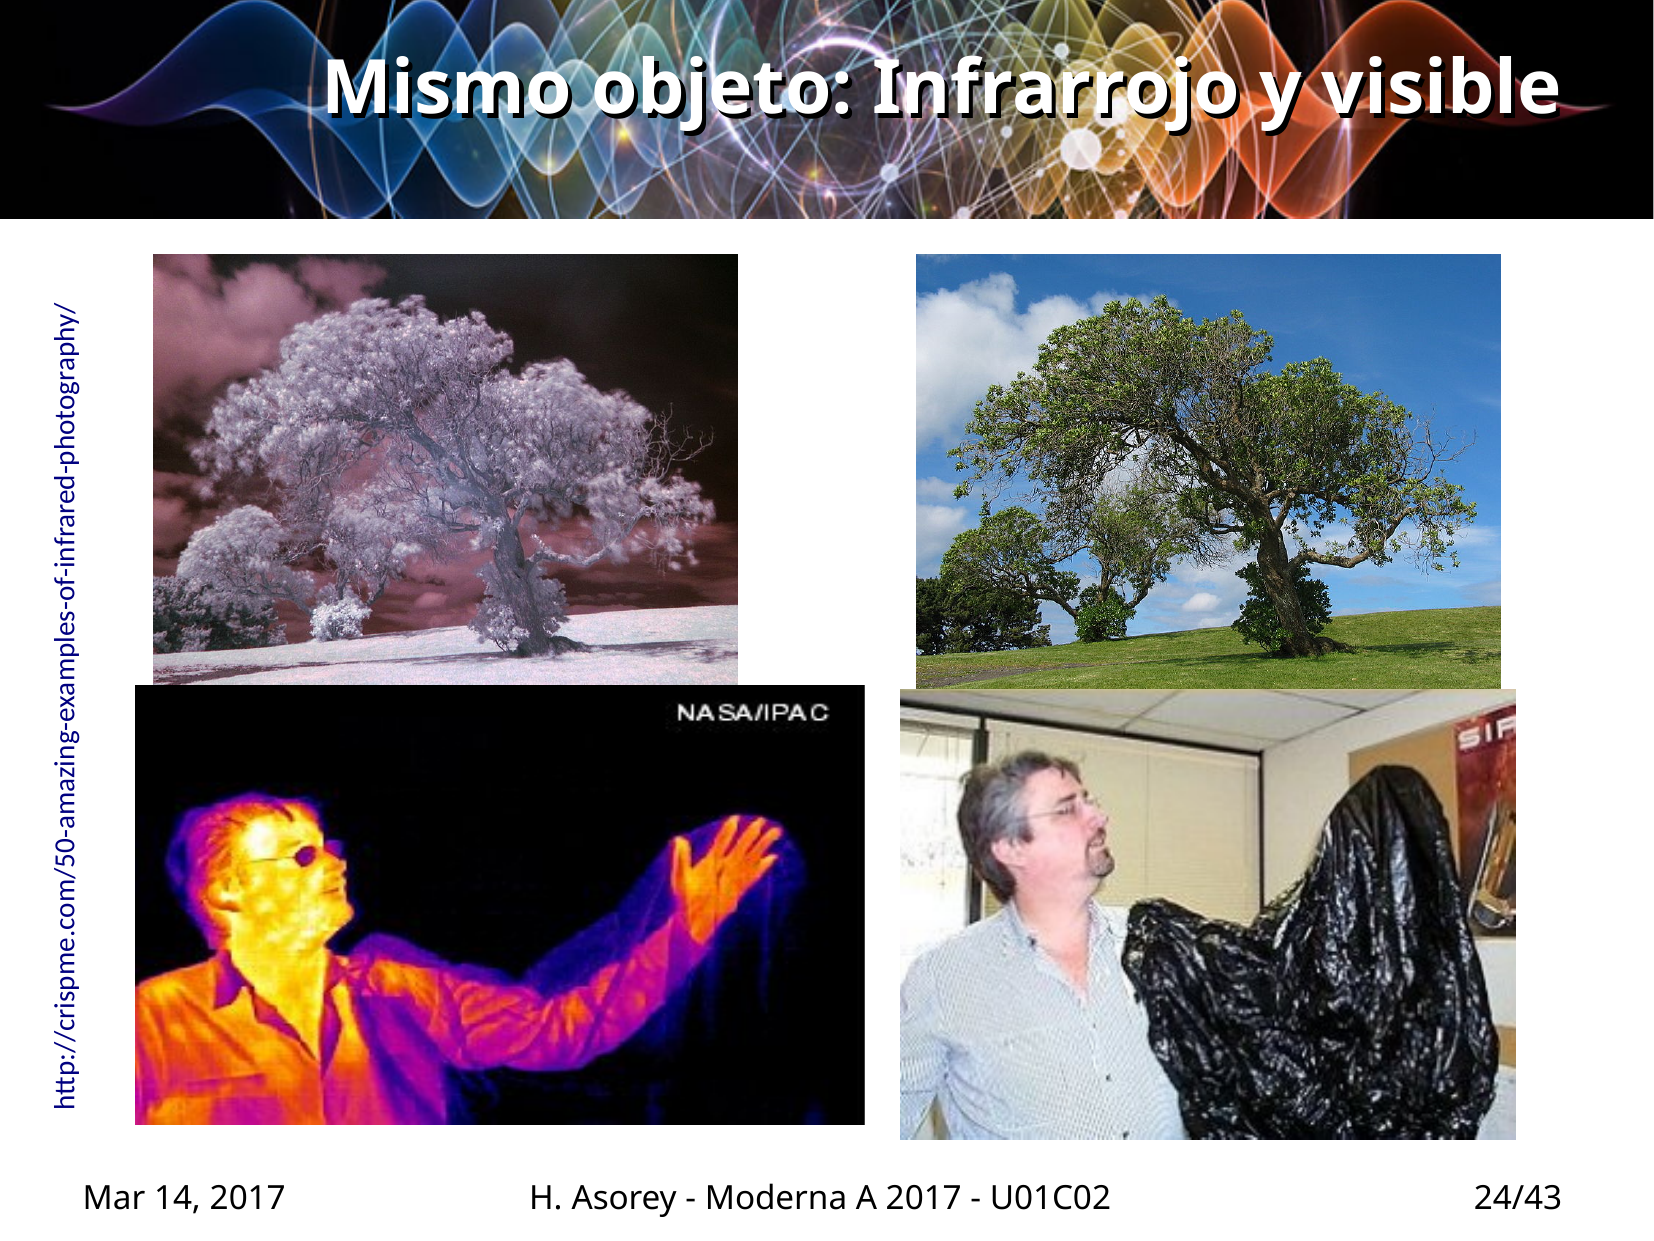

# Mismo objeto: Infrarrojo y visible
http://crispme.com/50-amazing-examples-of-infrared-photography/
Mar 14, 2017
H. Asorey - Moderna A 2017 - U01C02
24